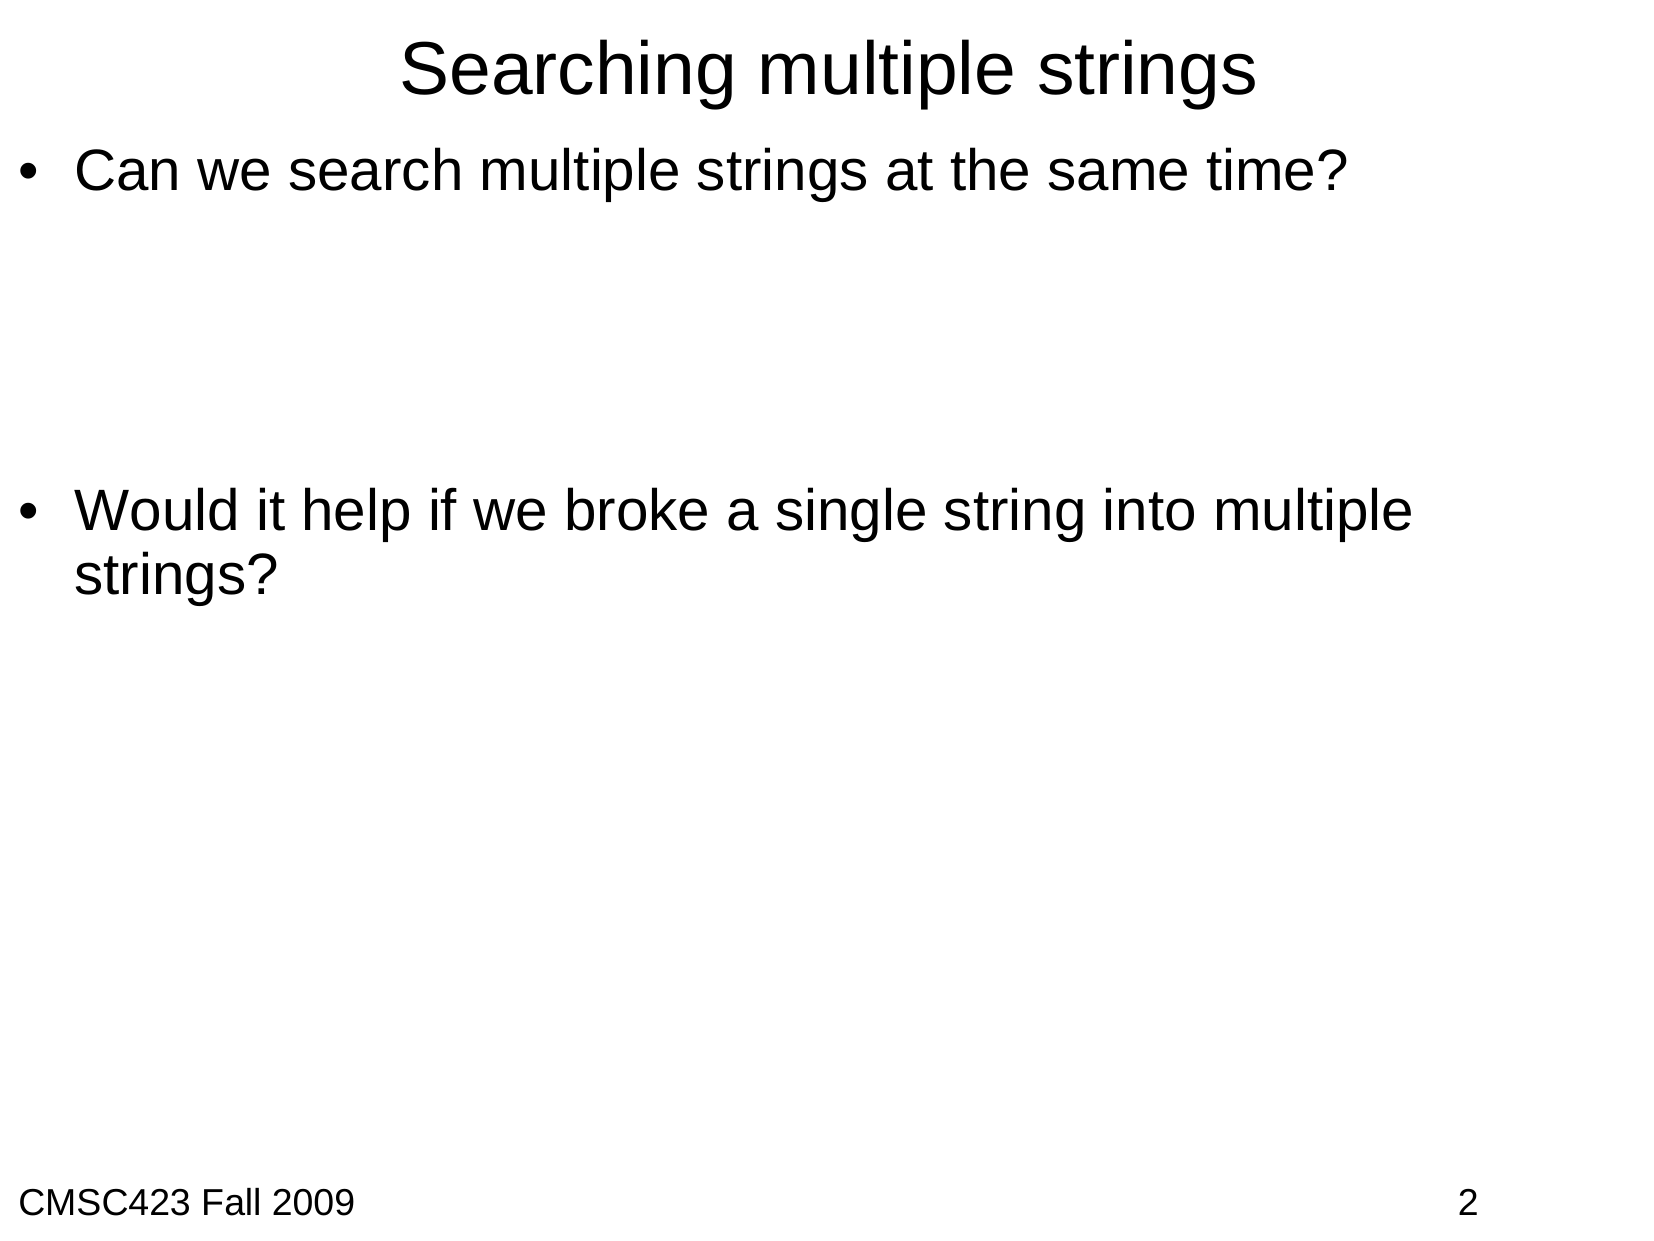

# Searching multiple strings
Can we search multiple strings at the same time?
Would it help if we broke a single string into multiple strings?
CMSC423 Fall 2009
2